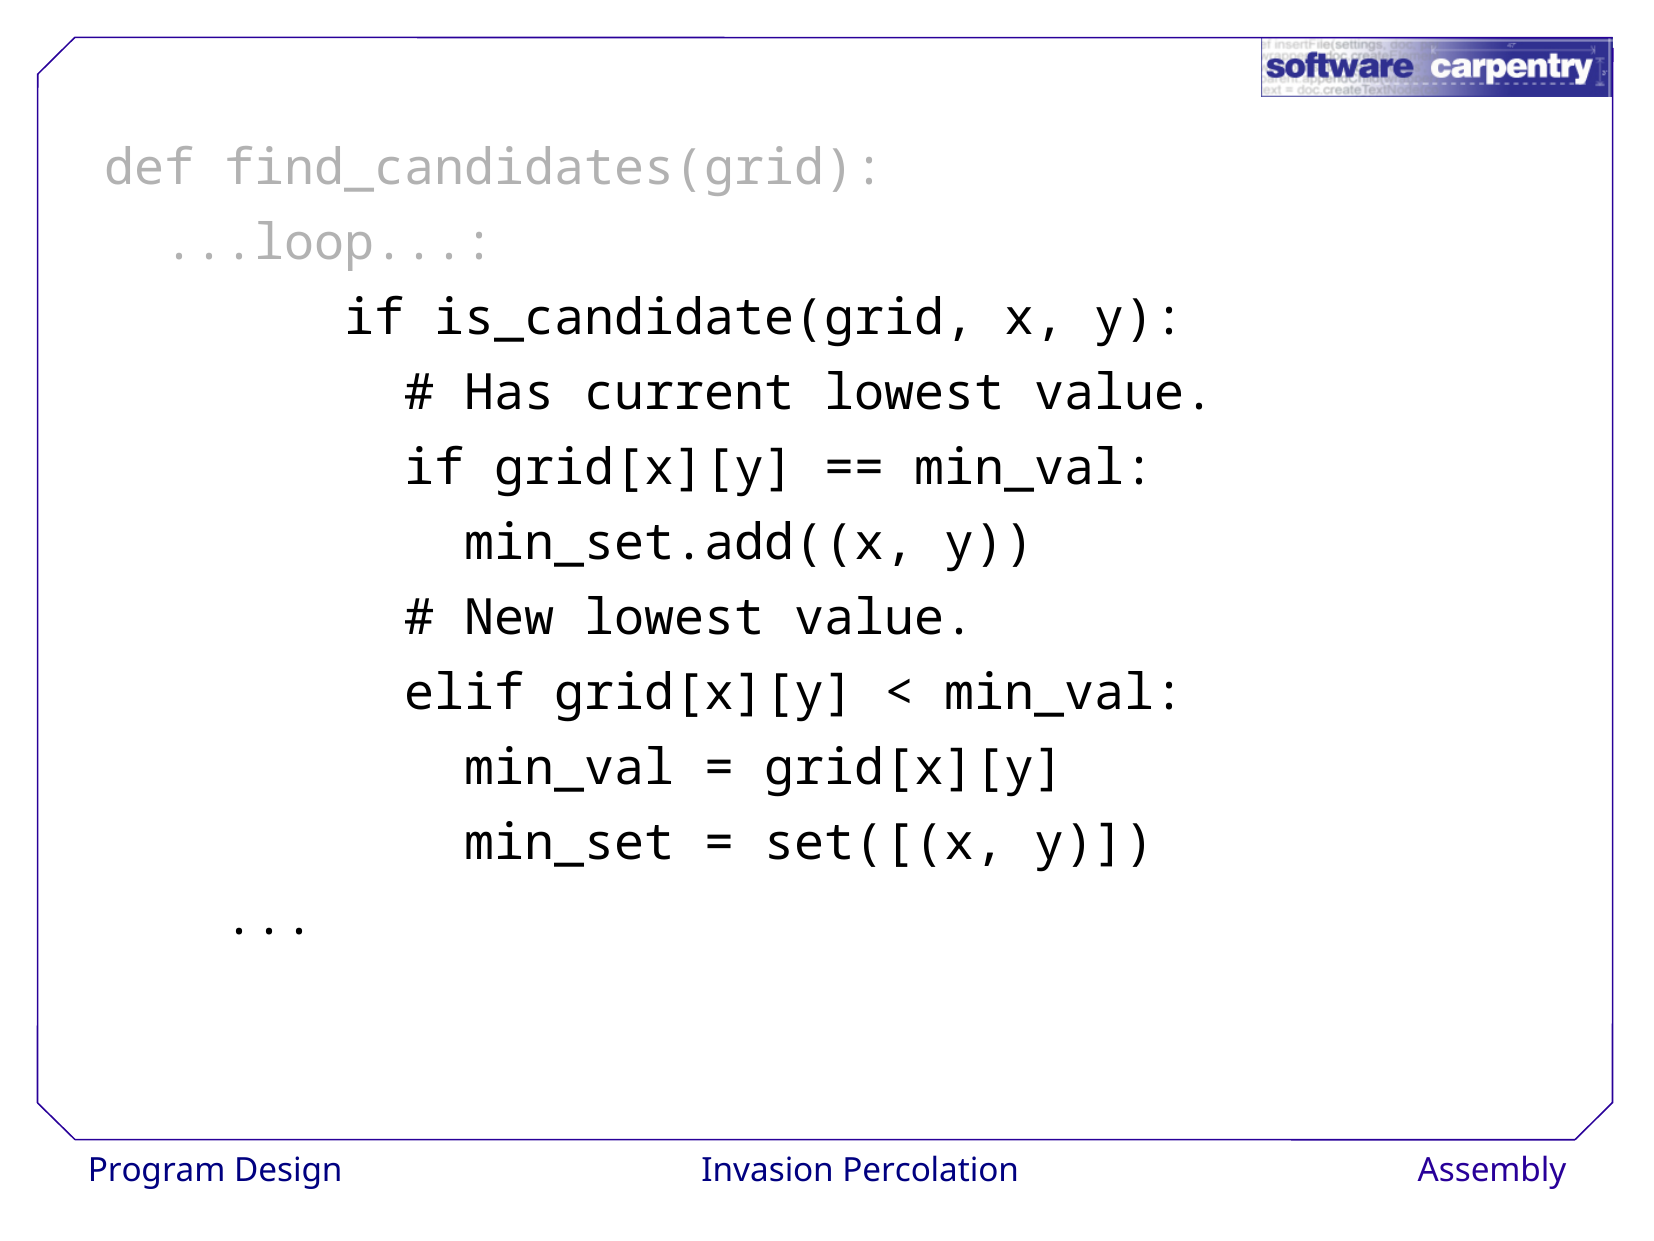

def find_candidates(grid):
 ...loop...:
 if is_candidate(grid, x, y):
 # Has current lowest value.
 if grid[x][y] == min_val:
 min_set.add((x, y))
 # New lowest value.
 elif grid[x][y] < min_val:
 min_val = grid[x][y]
 min_set = set([(x, y)])
 ...